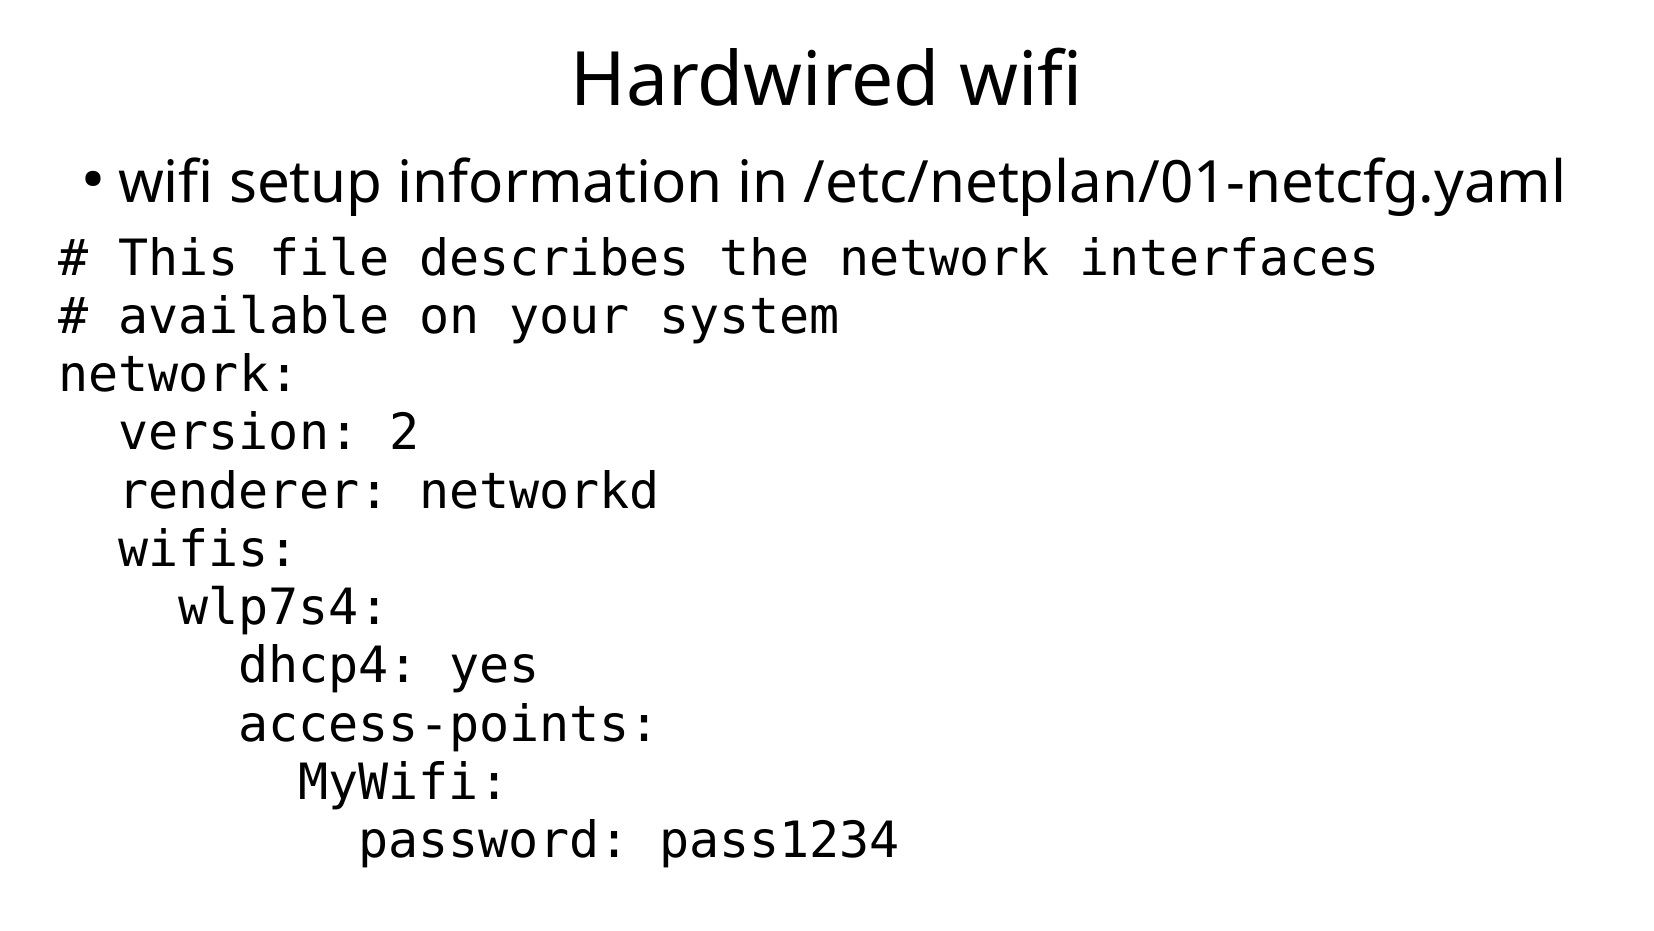

# Hardwired wifi
wifi setup information in /etc/netplan/01-netcfg.yaml
# This file describes the network interfaces
# available on your system
network:
 version: 2
 renderer: networkd
 wifis:
 wlp7s4:
 dhcp4: yes
 access-points:
 MyWifi:
 password: pass1234